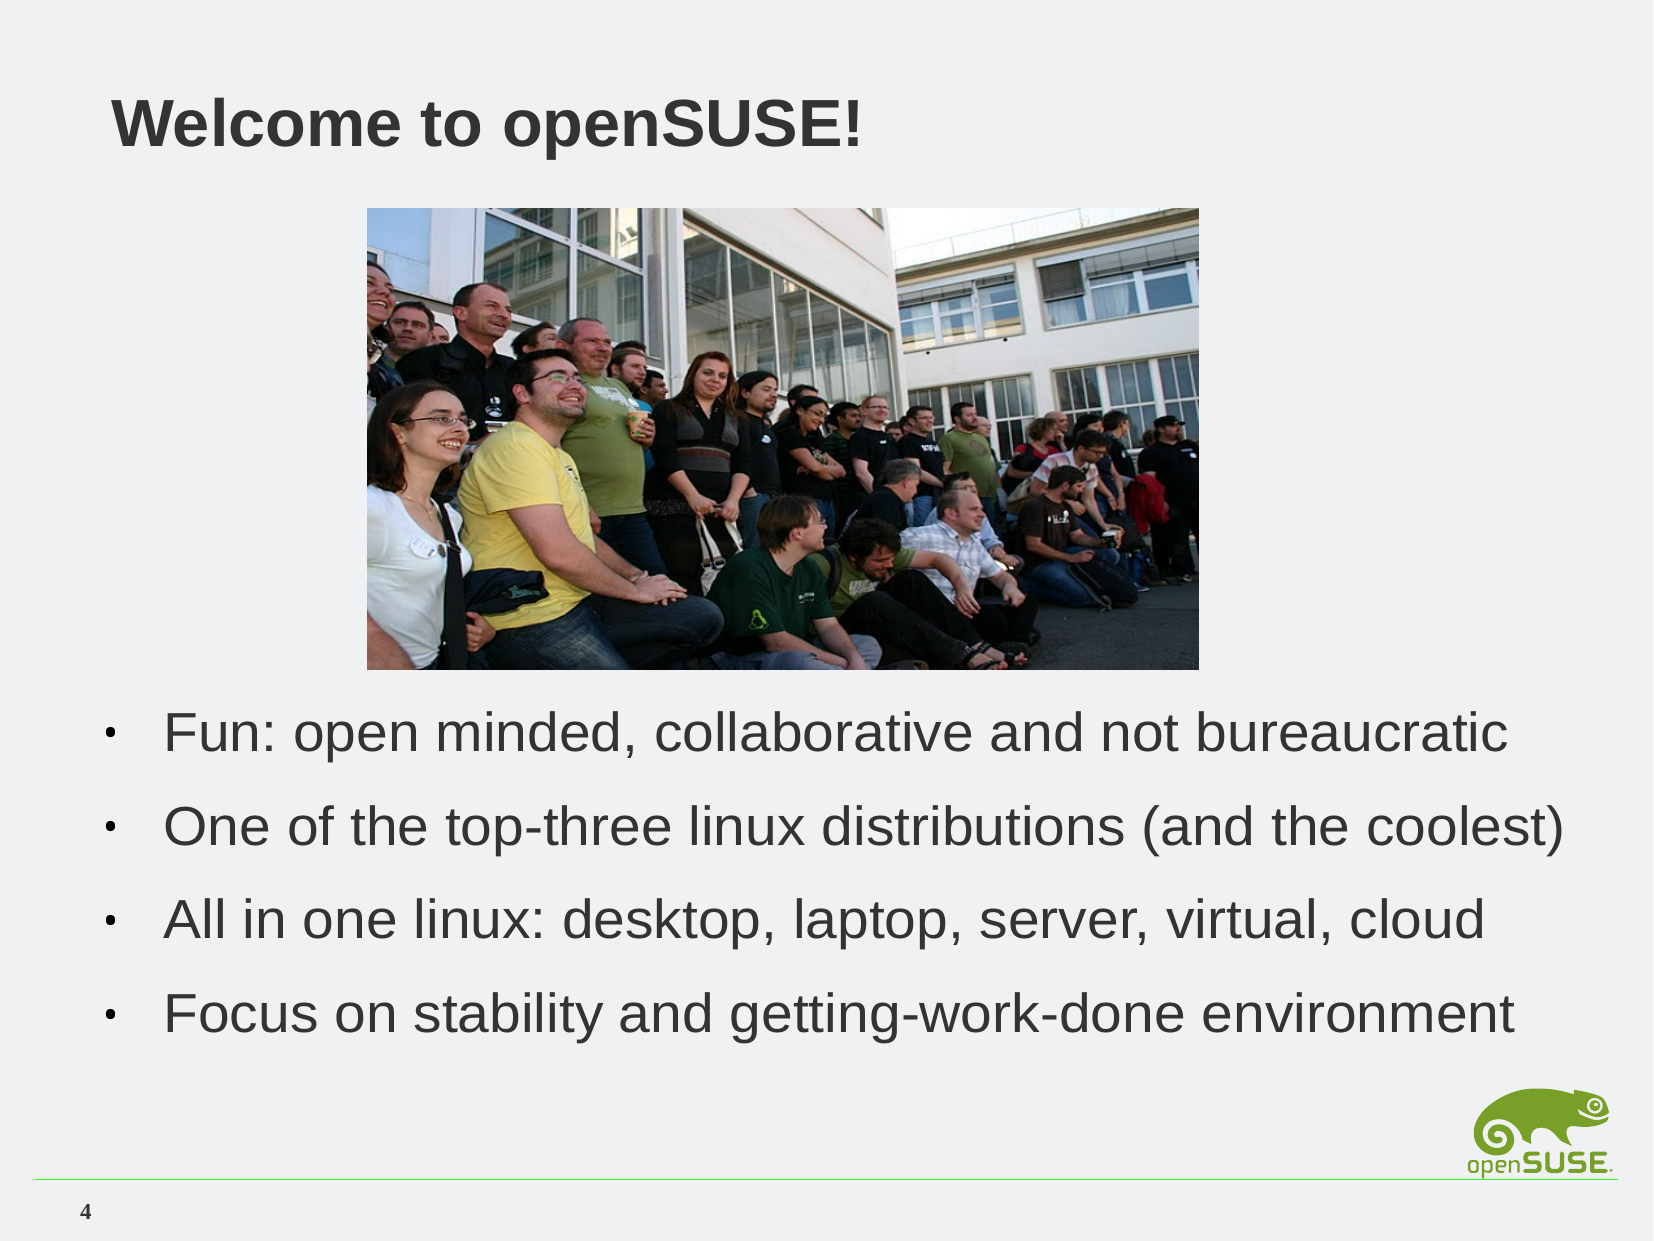

# Welcome to openSUSE!
Fun: open minded, collaborative and not bureaucratic
One of the top-three linux distributions (and the coolest)
All in one linux: desktop, laptop, server, virtual, cloud
Focus on stability and getting-work-done environment
4